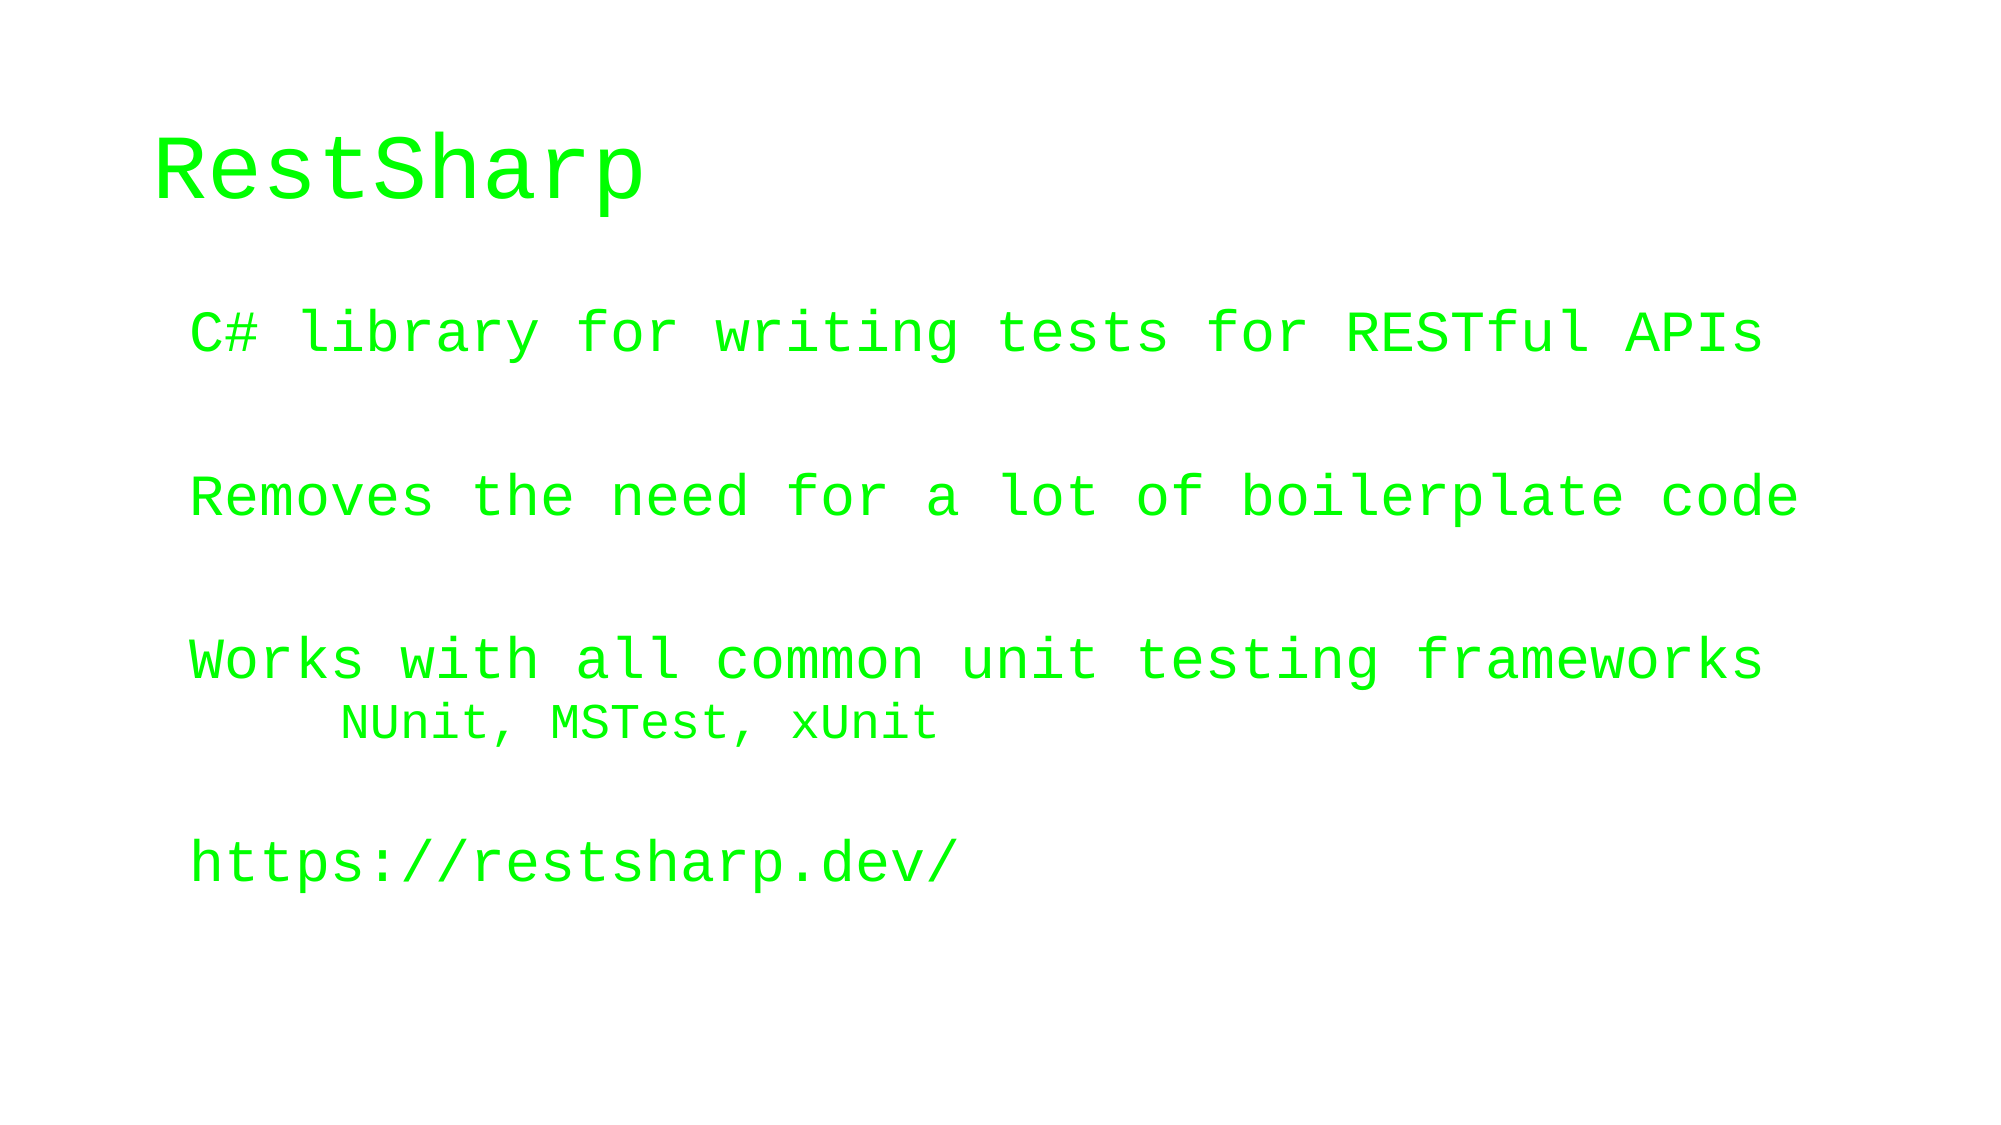

# RestSharp
C# library for writing tests for RESTful APIs
Removes the need for a lot of boilerplate code
Works with all common unit testing frameworks
NUnit, MSTest, xUnit
https://restsharp.dev/